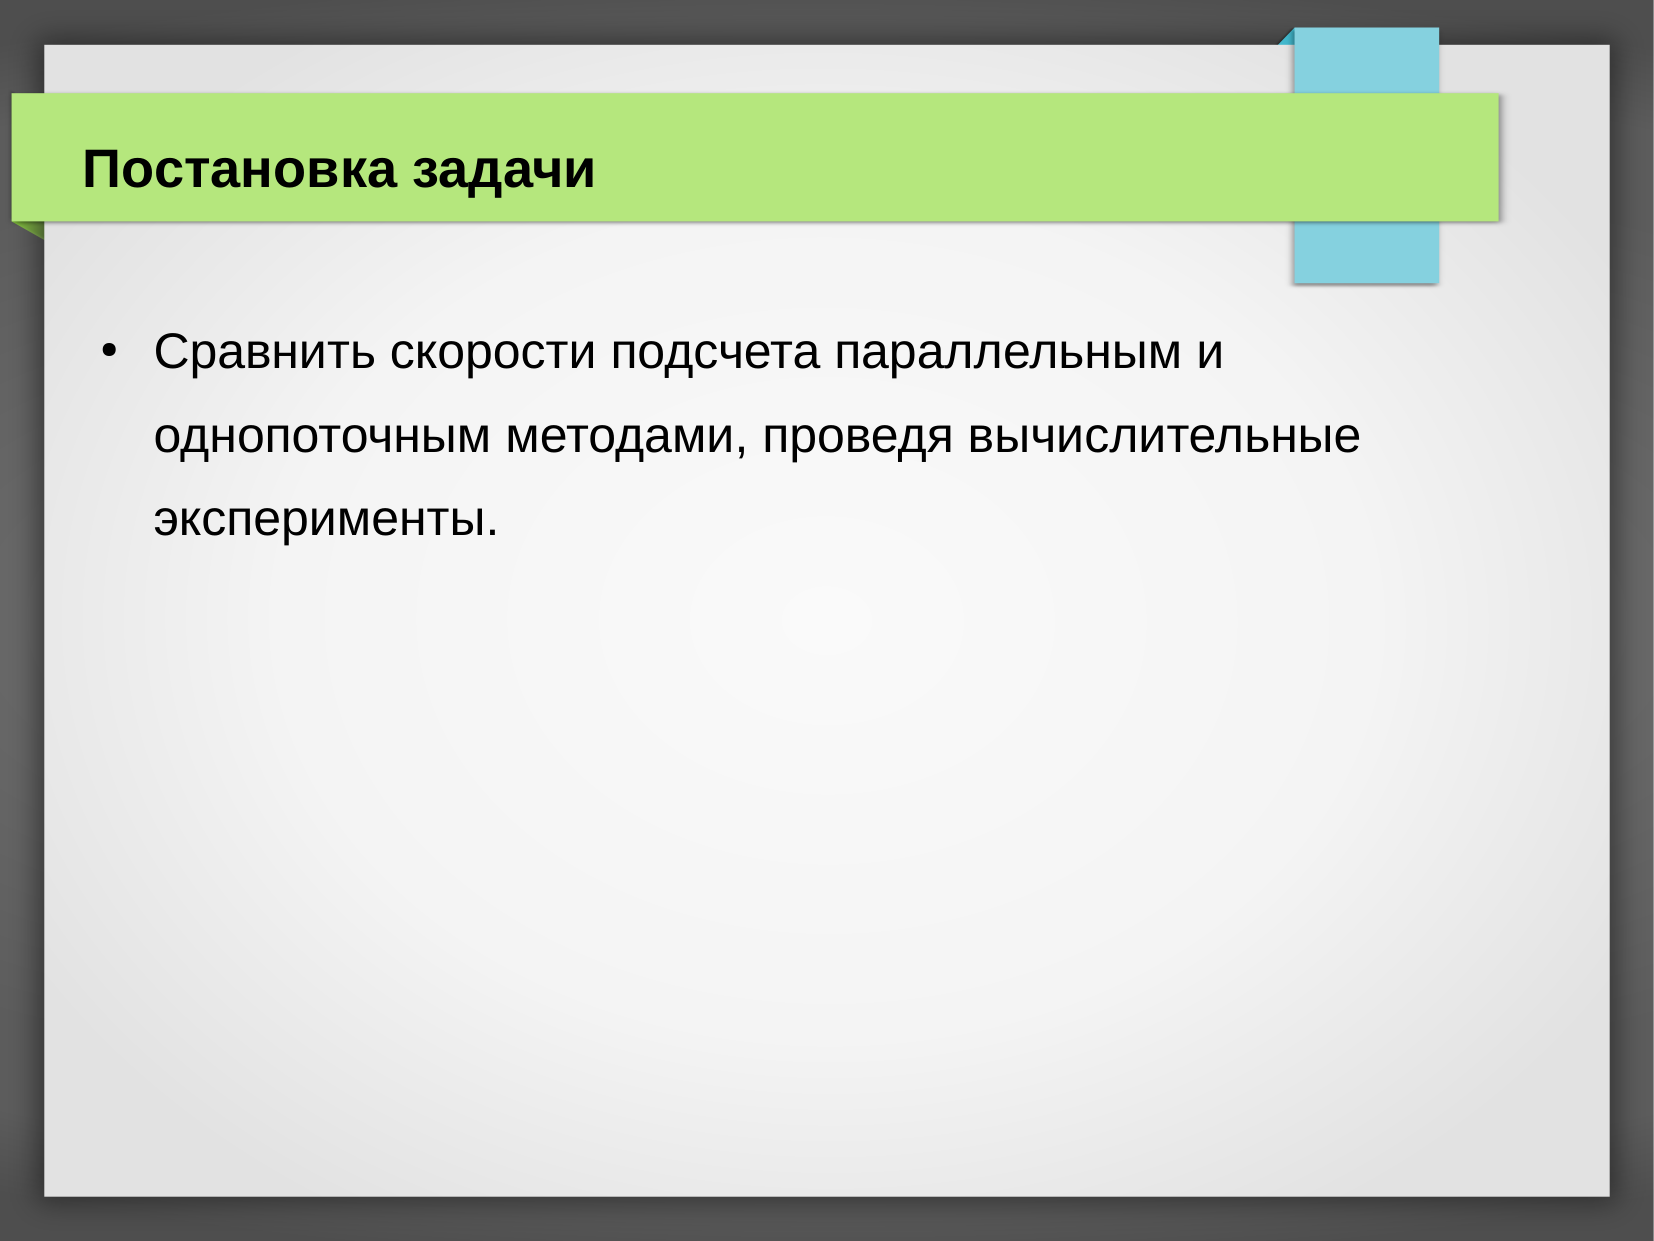

# Постановка задачи
Сравнить скорости подсчета параллельным и однопоточным методами, проведя вычислительные эксперименты.